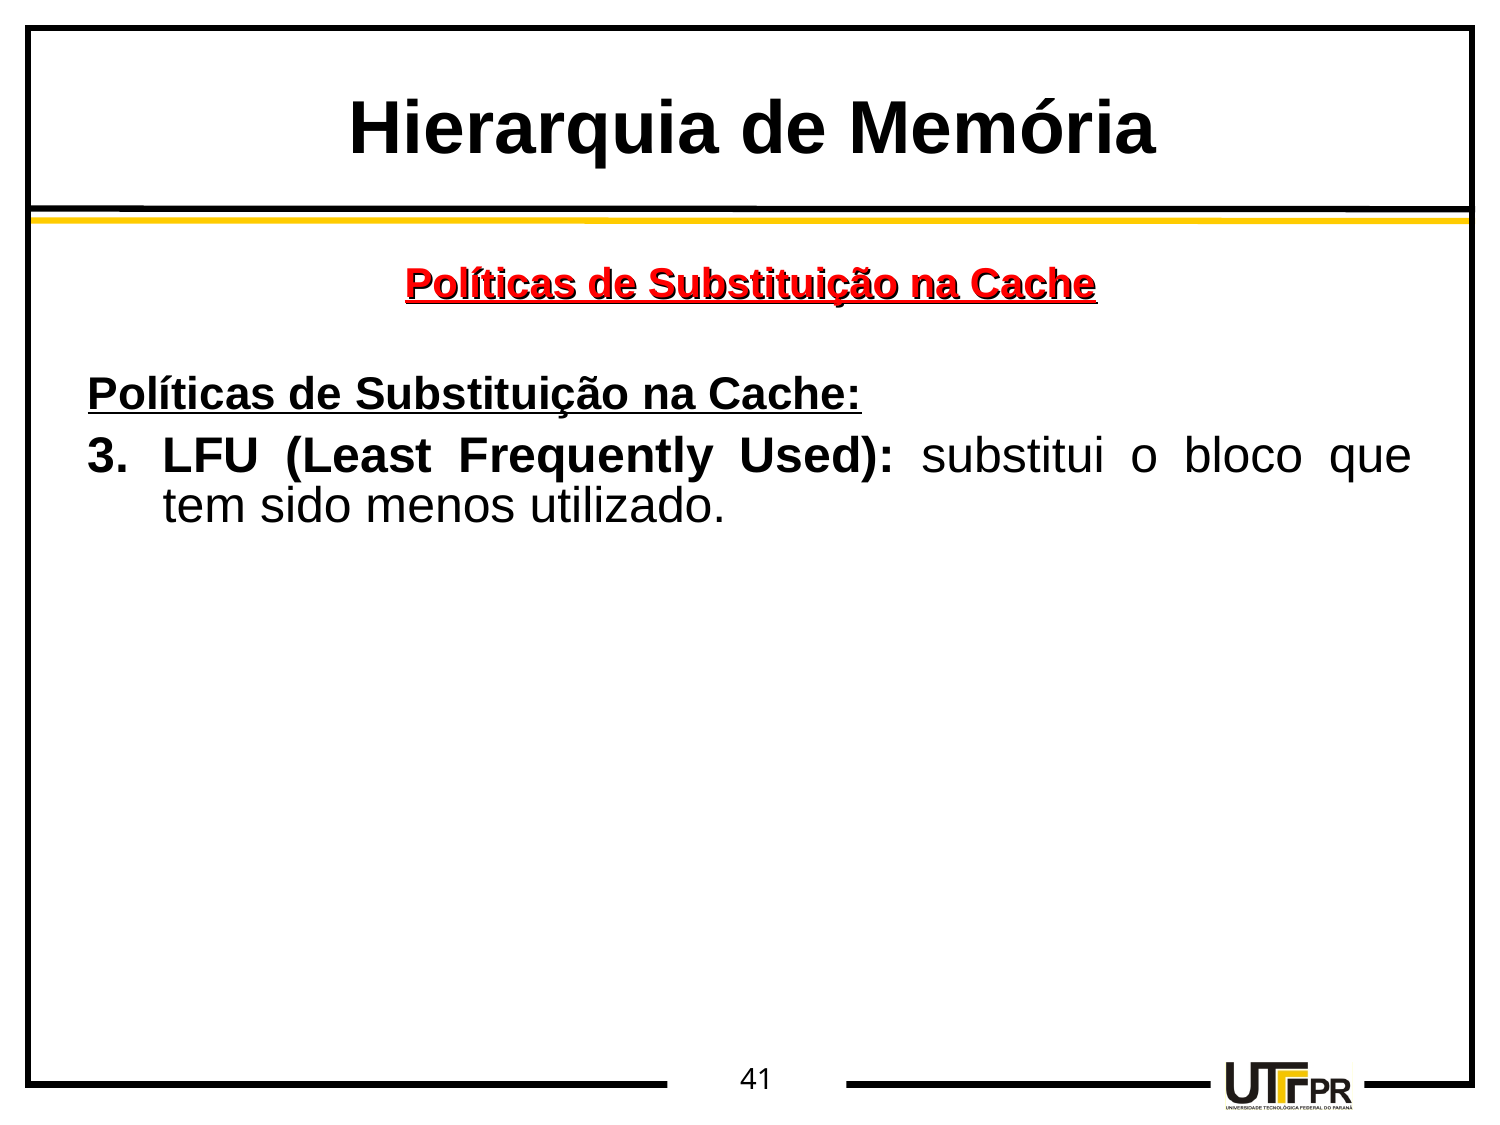

Hierarquia de Memória
# Políticas de Substituição na Cache
Políticas de Substituição na Cache:
LFU (Least Frequently Used): substitui o bloco que tem sido menos utilizado. linha.